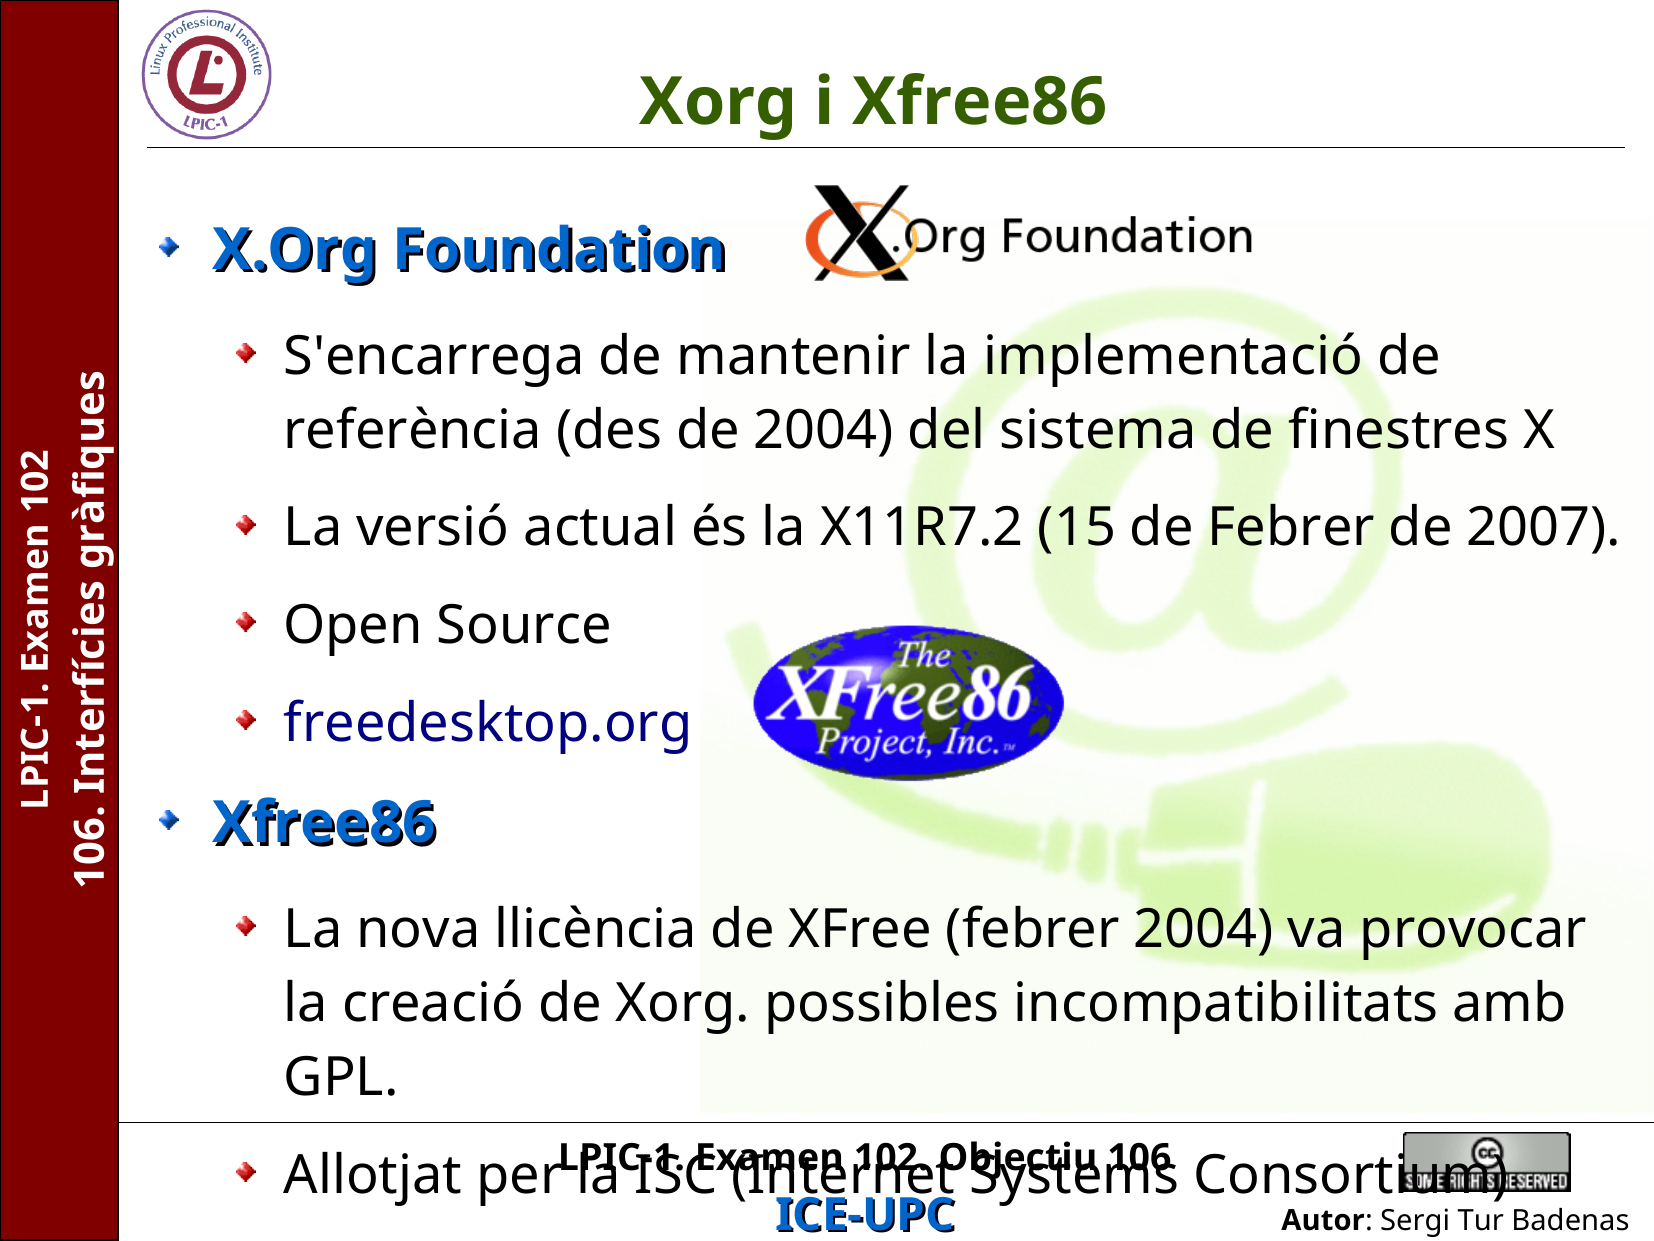

# Xorg i Xfree86
X.Org Foundation
S'encarrega de mantenir la implementació de referència (des de 2004) del sistema de finestres X
La versió actual és la X11R7.2 (15 de Febrer de 2007).
Open Source
freedesktop.org
Xfree86
La nova llicència de XFree (febrer 2004) va provocar la creació de Xorg. possibles incompatibilitats amb GPL.
Allotjat per la ISC (Internet Systems Consortium)